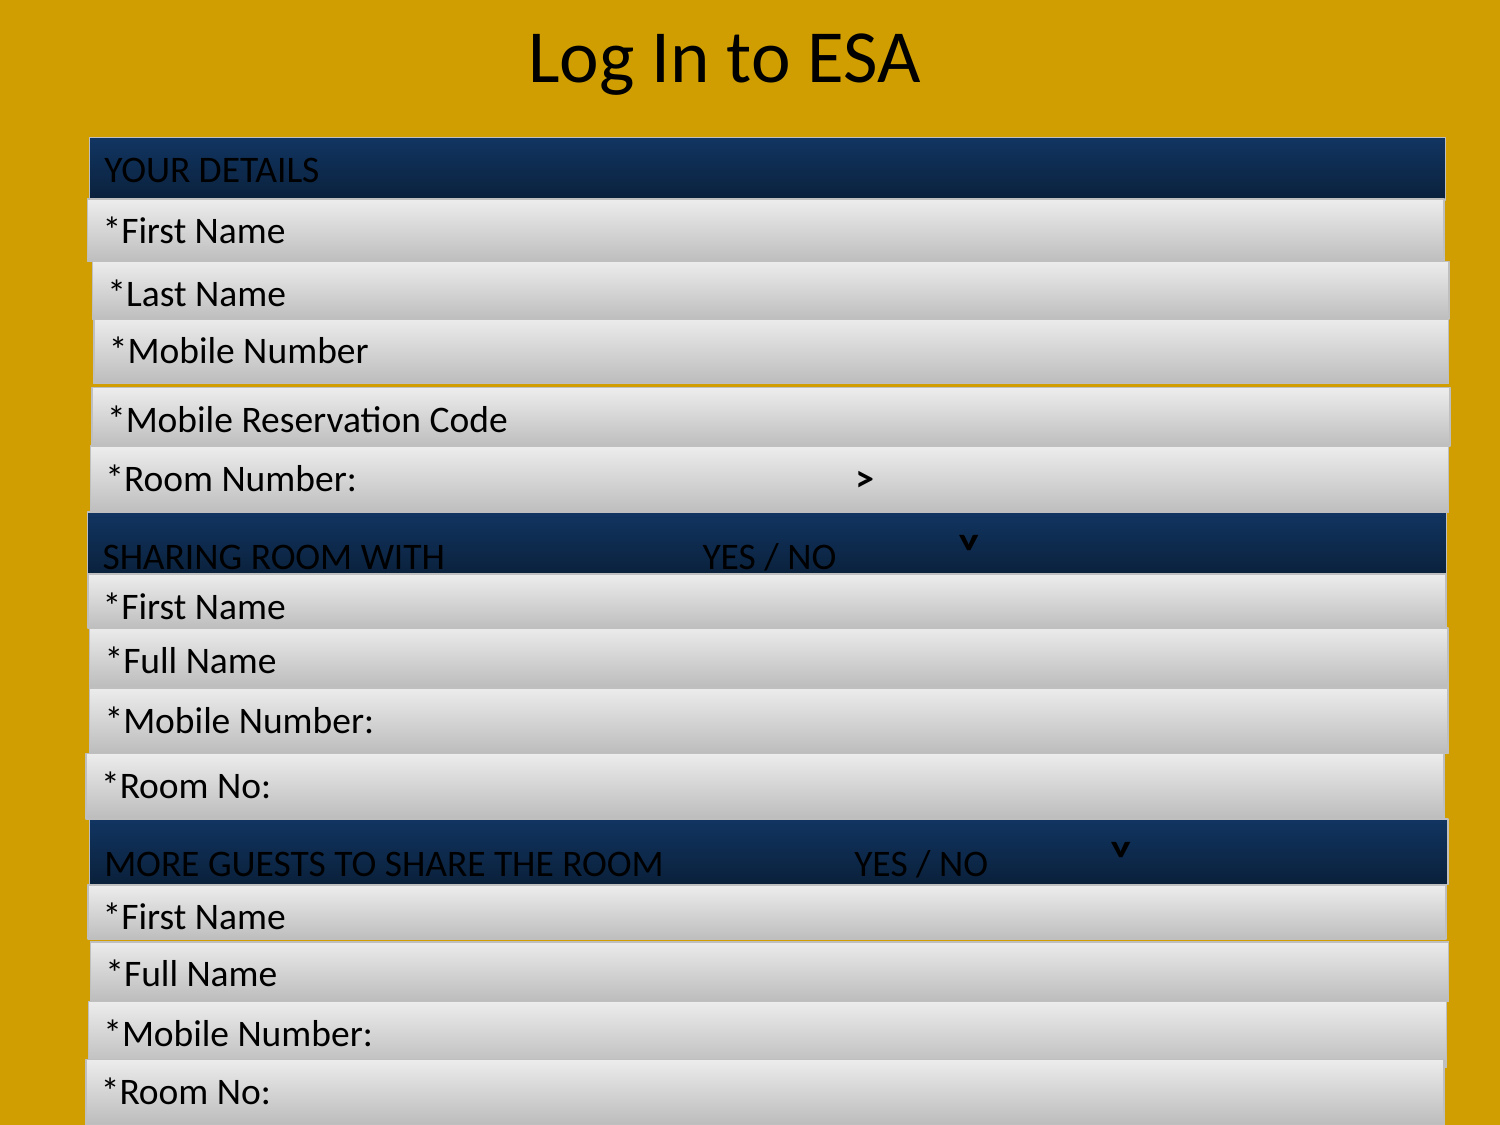

# Log In to ESA
YOUR DETAILS
*First Name
*Last Name
*Mobile Number
*Mobile Reservation Code
*Room Number: 							˃
SHARING ROOM WITH				YES / NO ˅
*First Name
*Full Name
*Mobile Number:
*Room No:
MORE GUESTS TO SHARE THE ROOM			YES / NO ˅
*First Name
*Full Name
*Mobile Number:
*Room No: